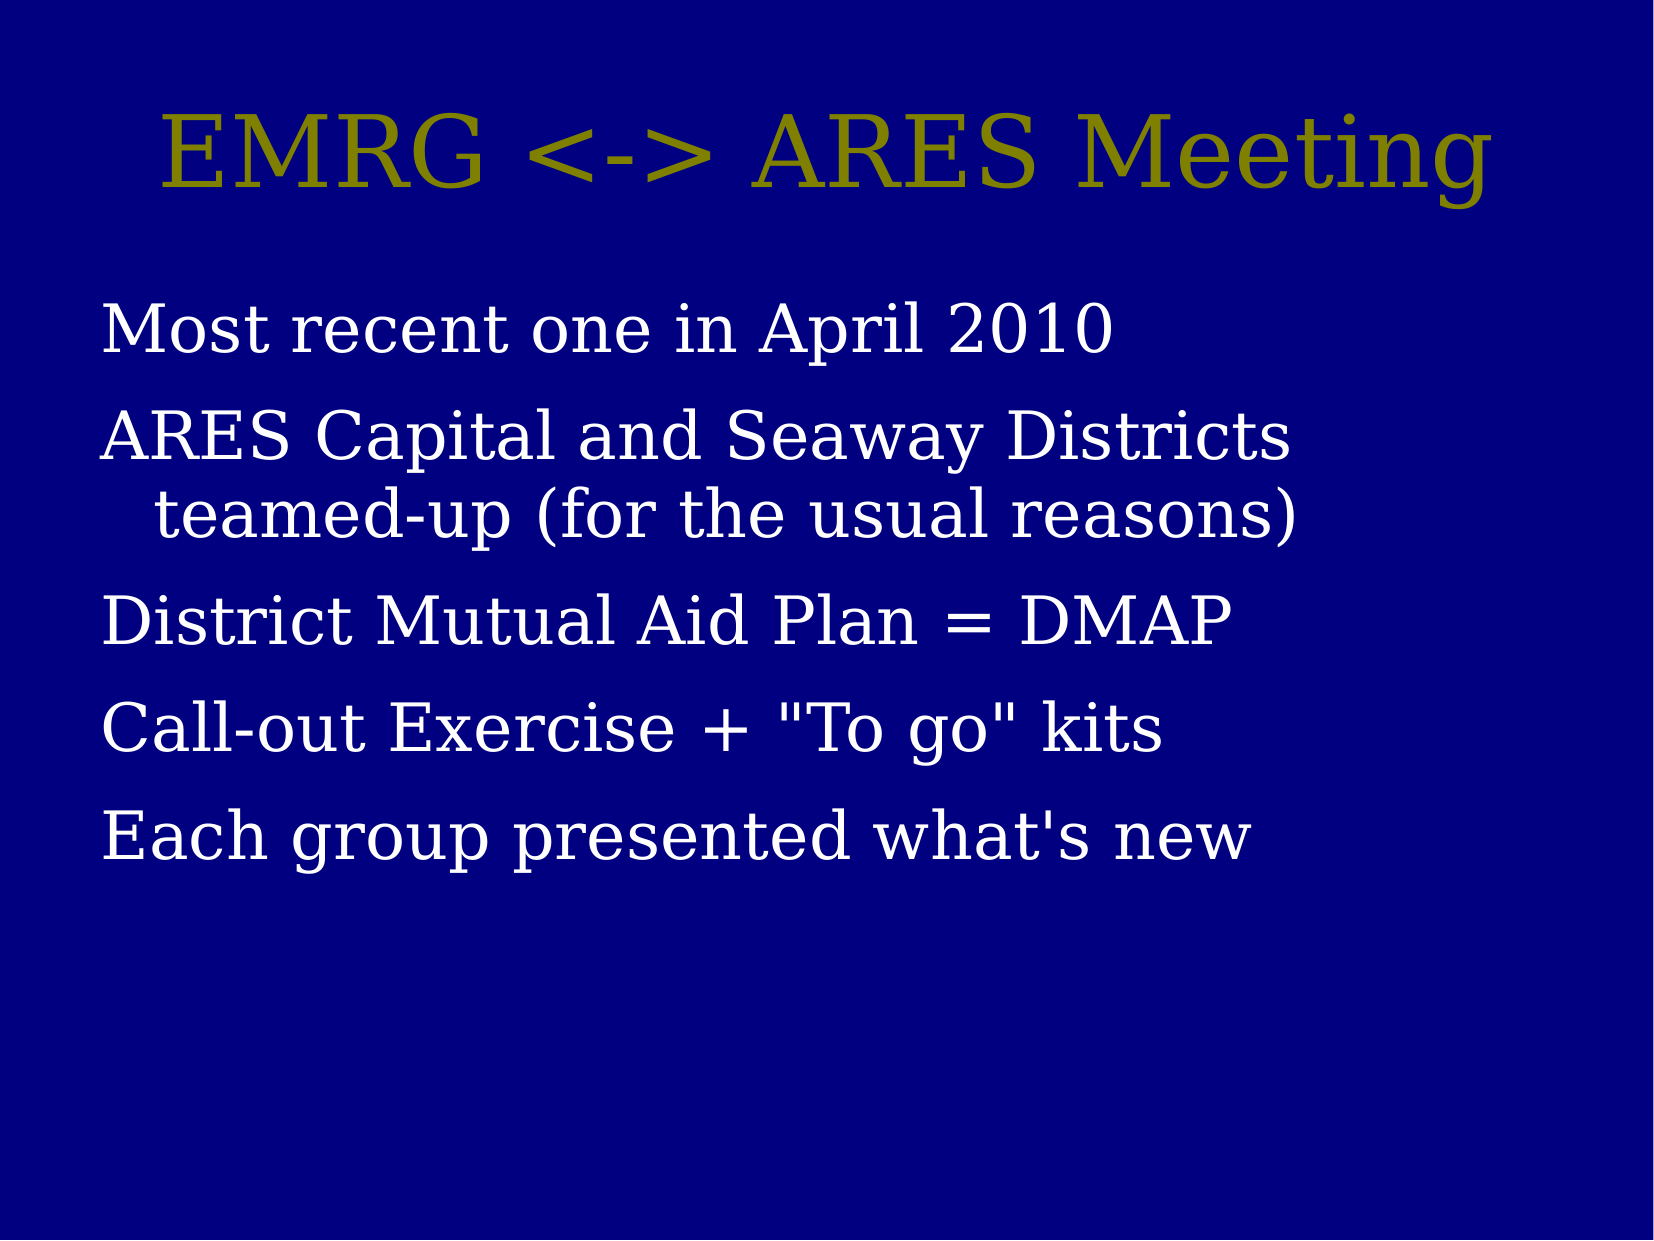

# EMRG <-> ARES Meeting
Most recent one in April 2010
ARES Capital and Seaway Districts teamed-up (for the usual reasons)
District Mutual Aid Plan = DMAP
Call-out Exercise + "To go" kits
Each group presented what's new